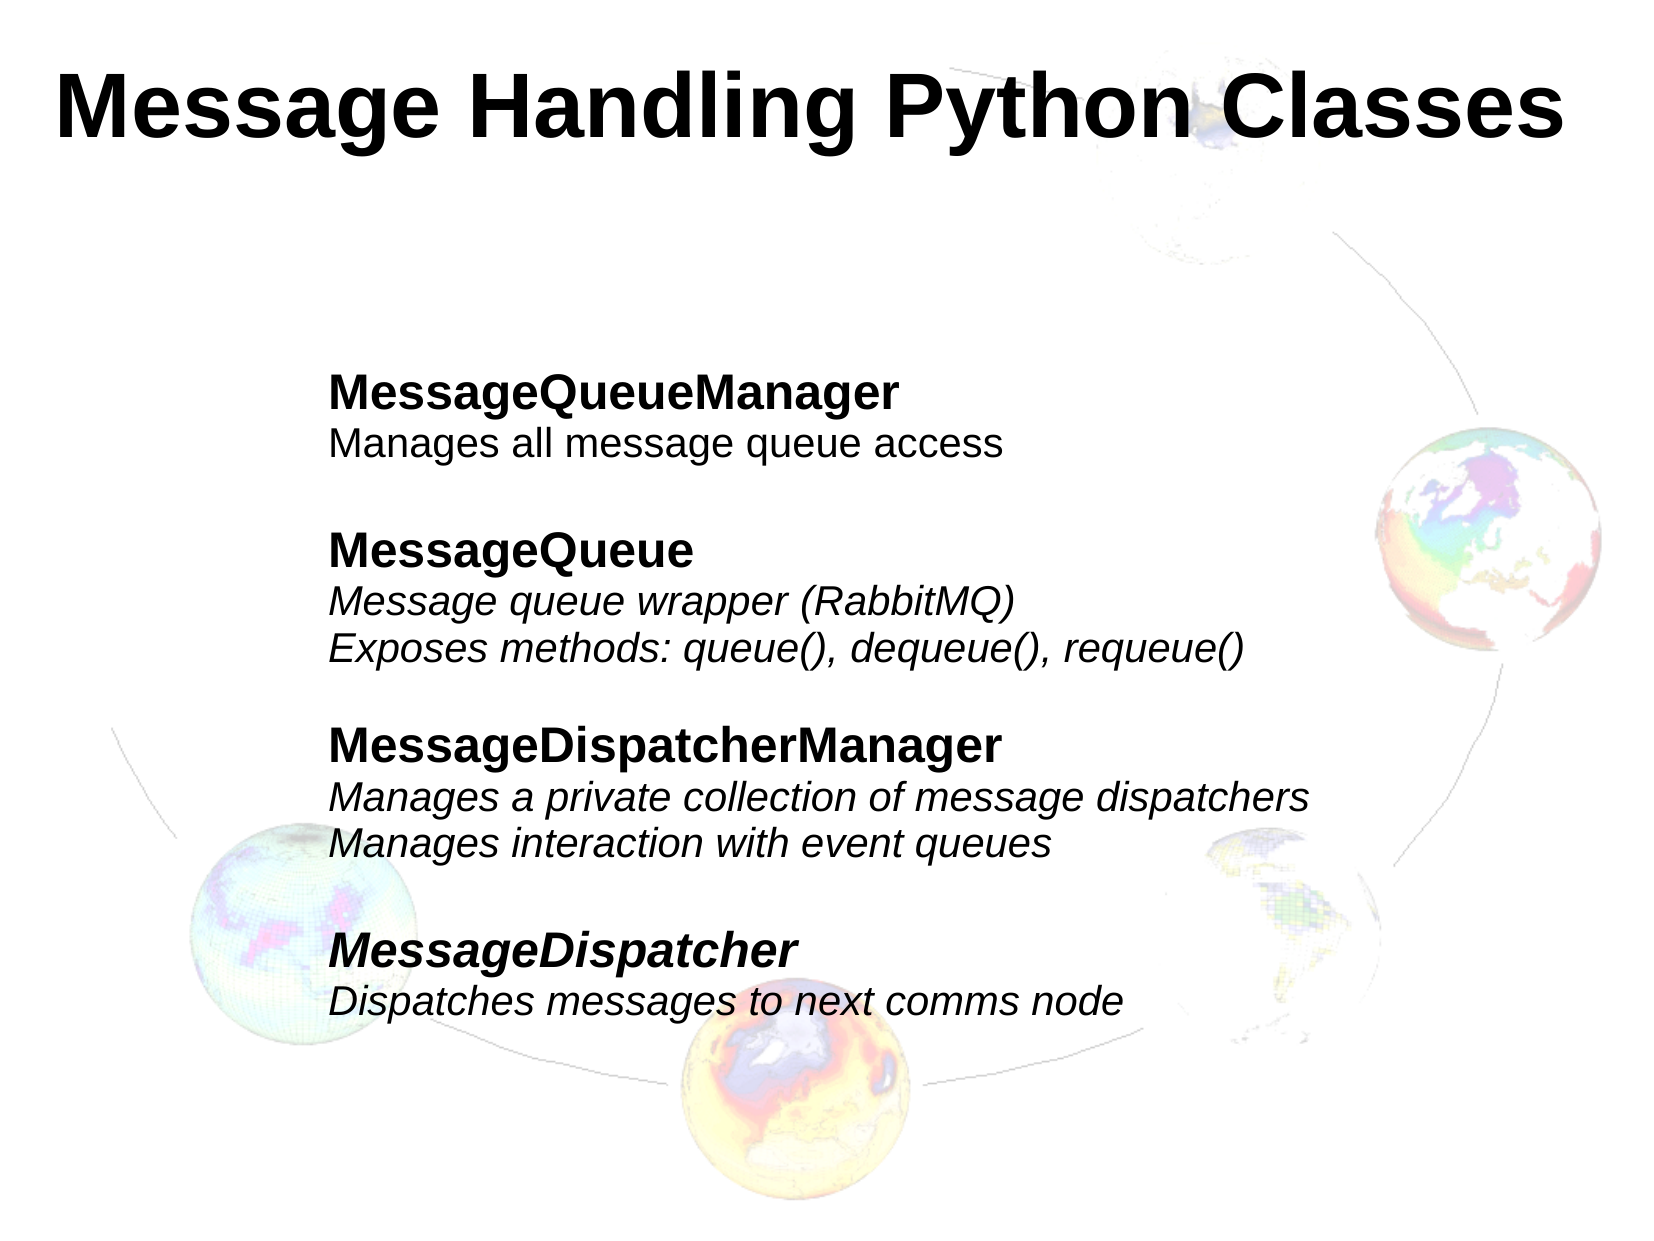

Message Handling Python Classes
# MessageQueueManager
Manages all message queue access
MessageQueue
Message queue wrapper (RabbitMQ)
Exposes methods: queue(), dequeue(), requeue()
MessageDispatcherManager
Manages a private collection of message dispatchers
Manages interaction with event queues
MessageDispatcher
Dispatches messages to next comms node